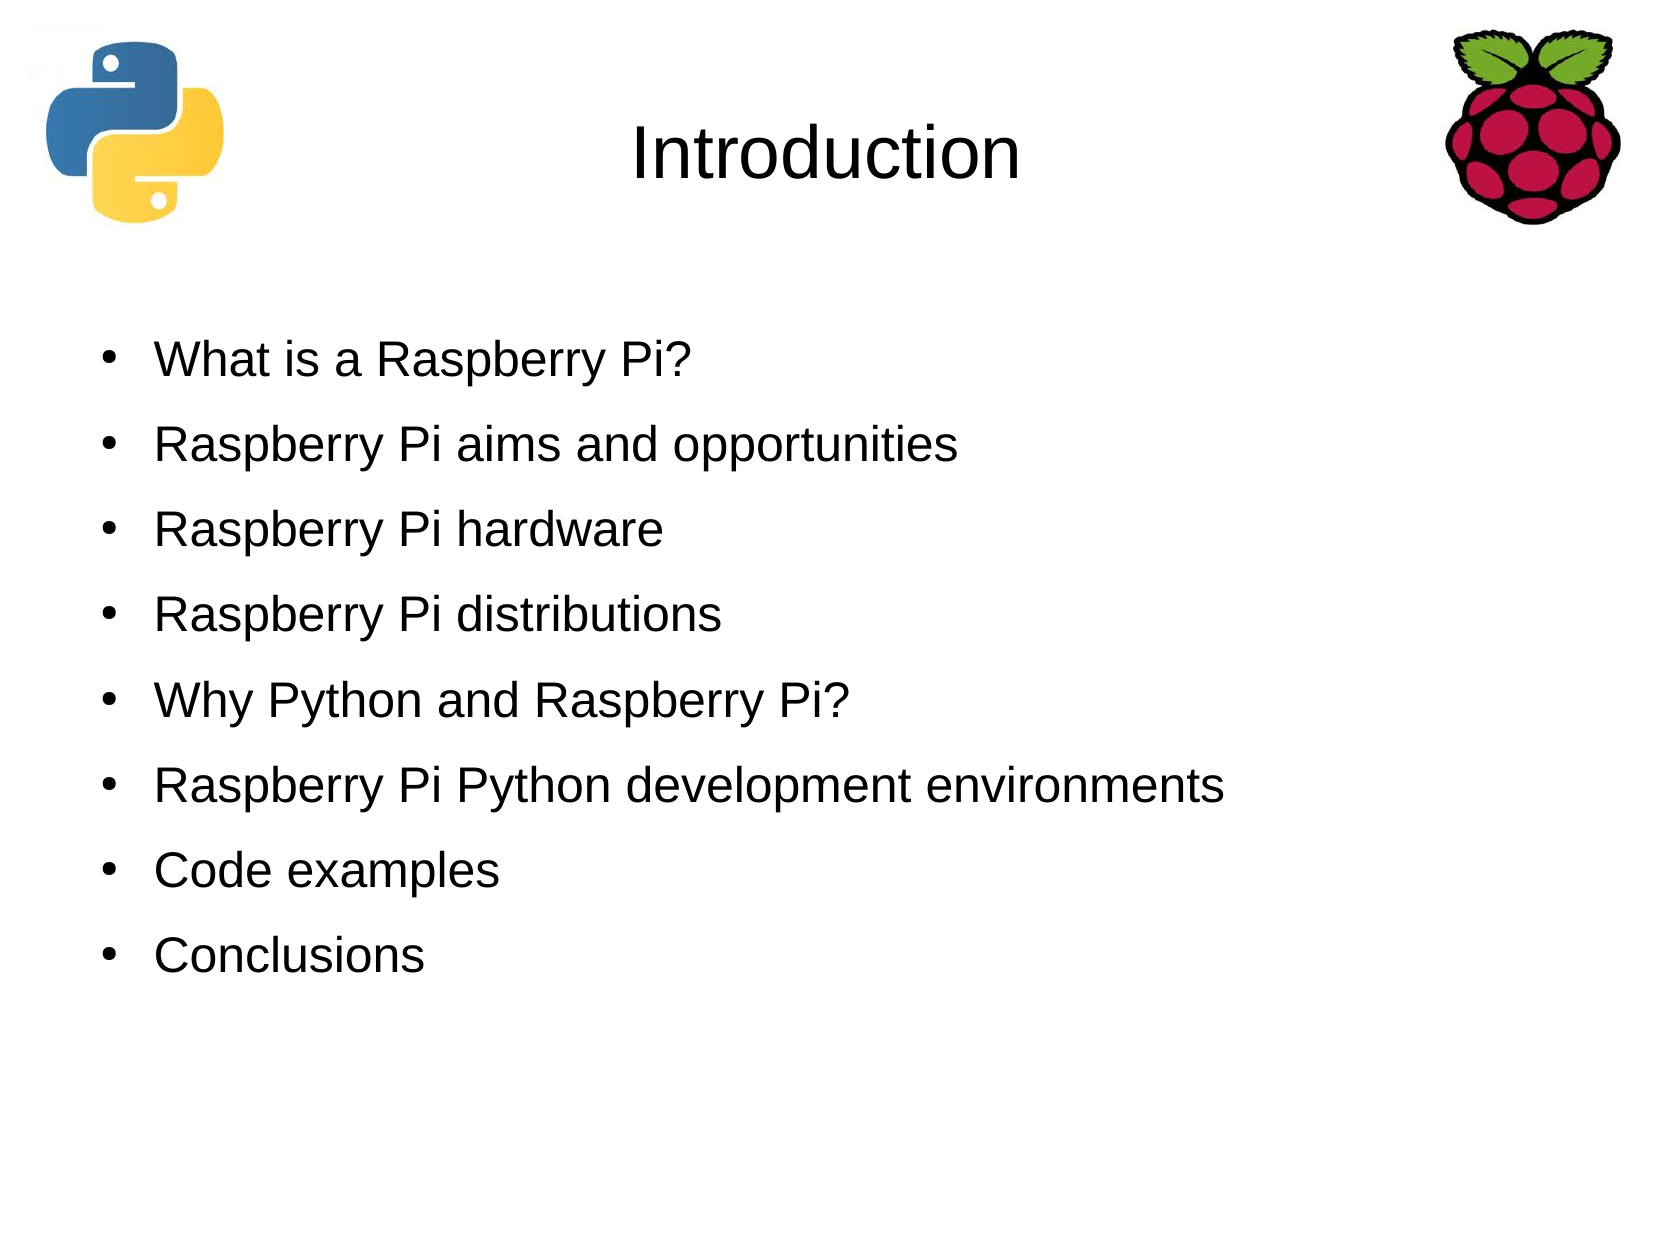

# Introduction
What is a Raspberry Pi?
Raspberry Pi aims and opportunities
Raspberry Pi hardware
Raspberry Pi distributions
Why Python and Raspberry Pi?
Raspberry Pi Python development environments
Code examples
Conclusions